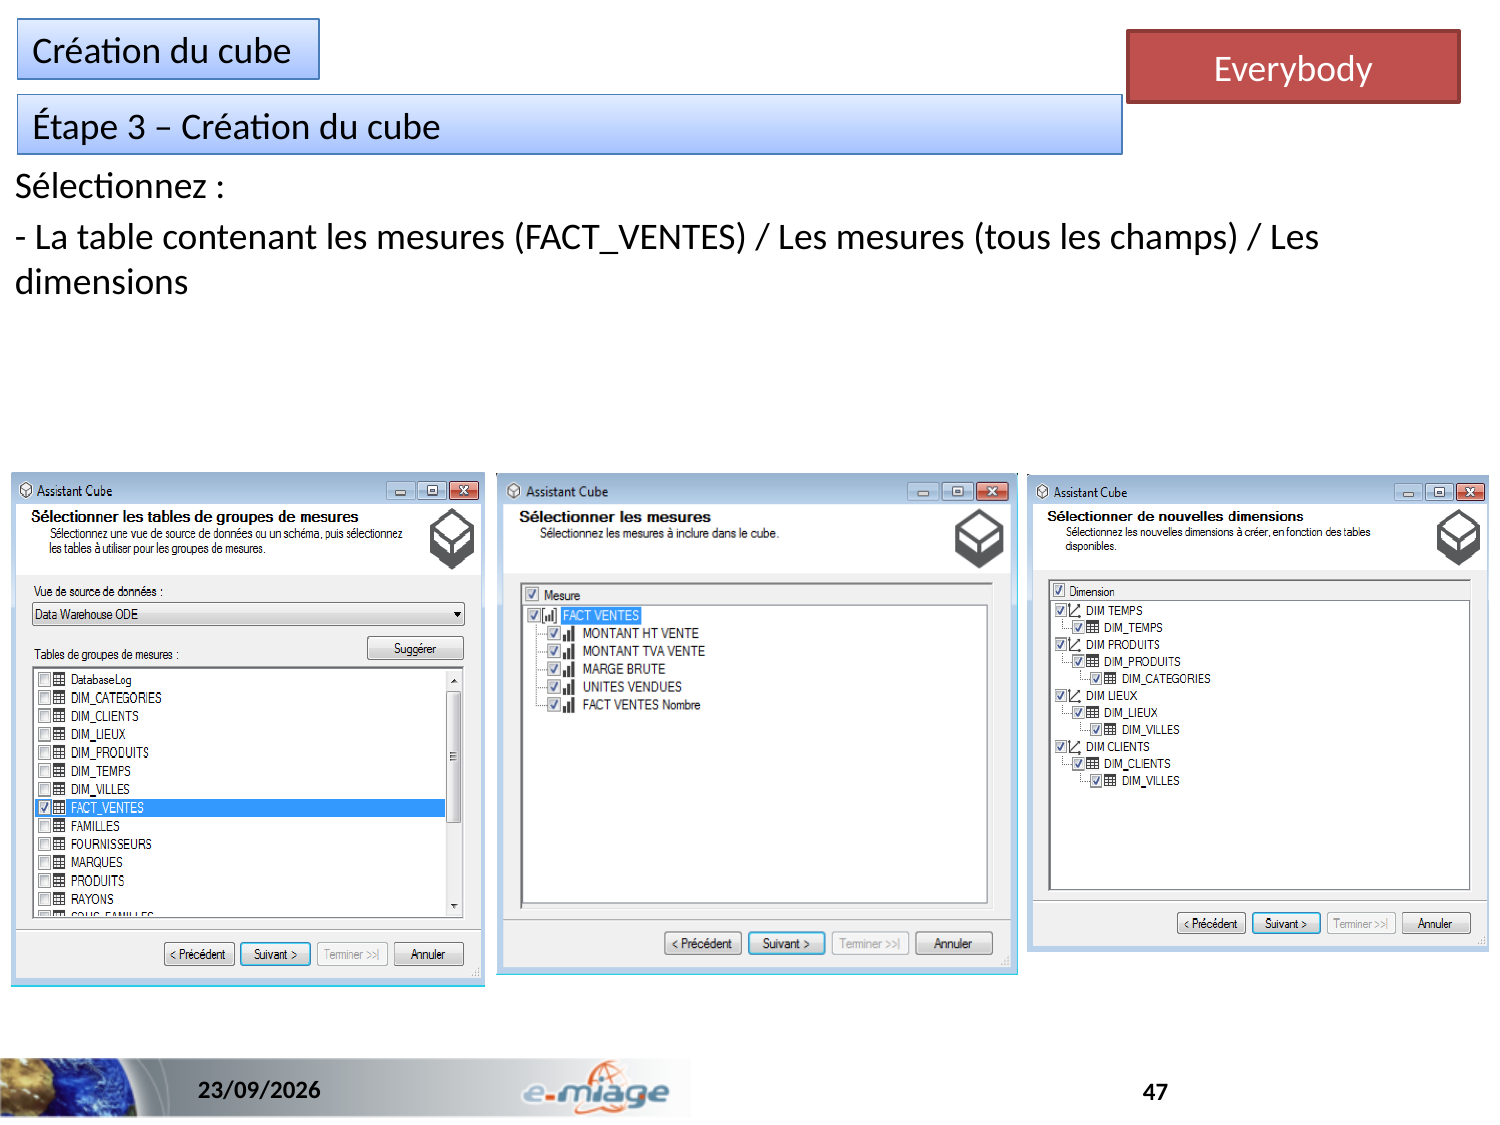

Création du cube
Everybody
Étape 3 – Création du cube
Sélectionnez :
- La table contenant les mesures (FACT_VENTES) / Les mesures (tous les champs) / Les dimensions